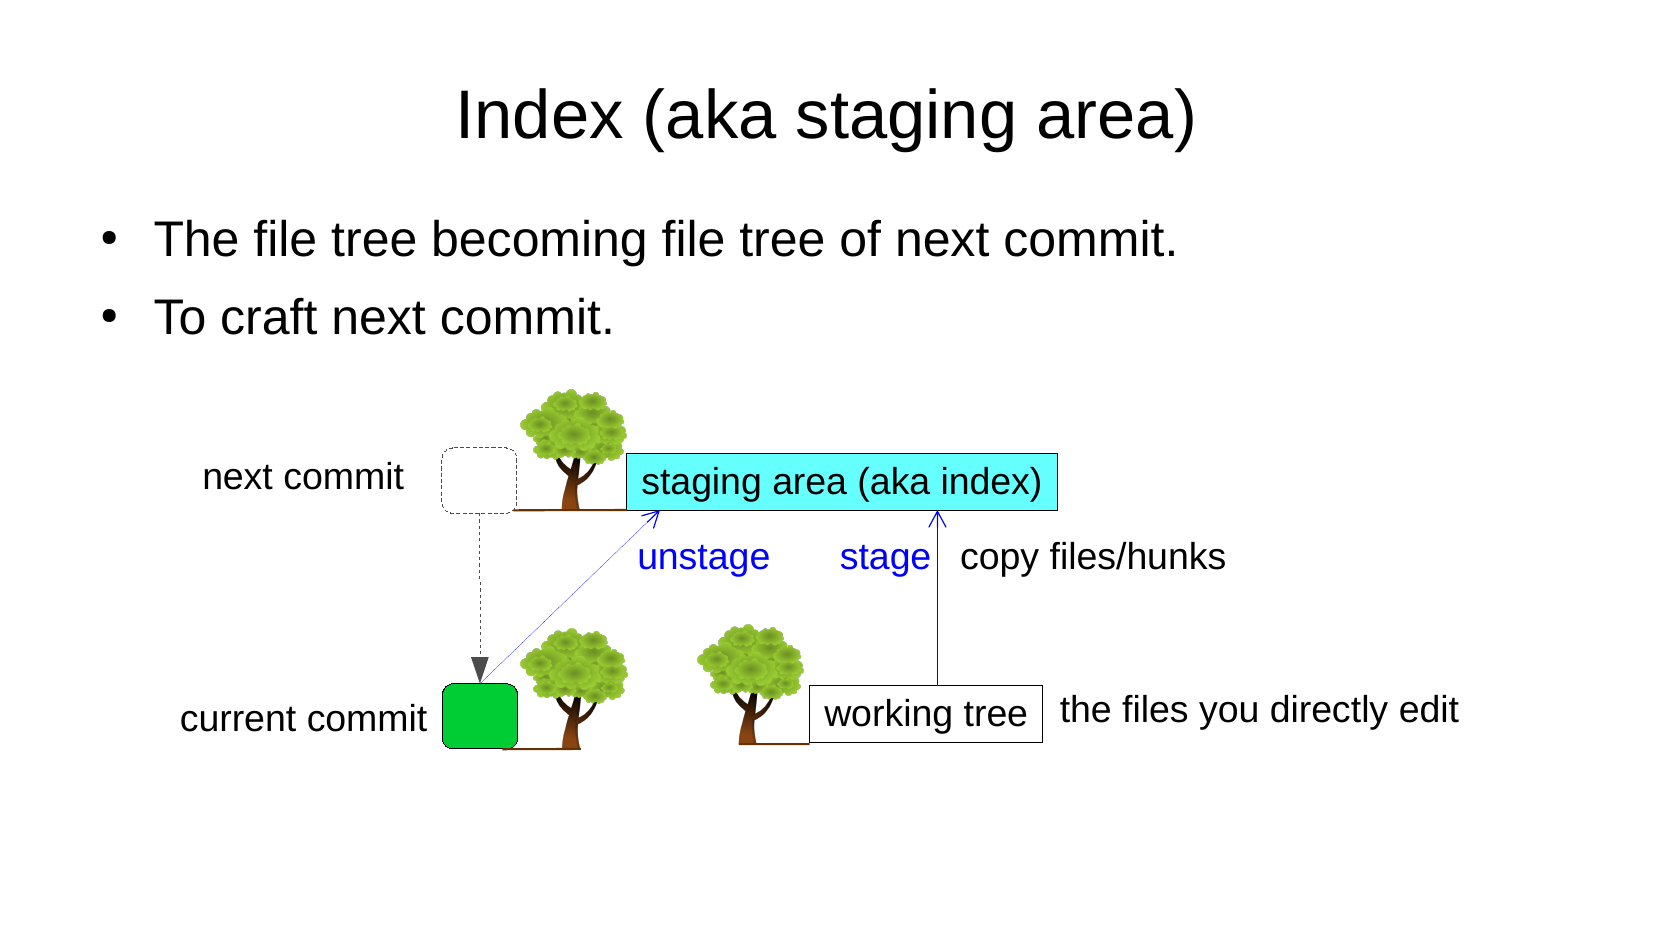

# Index (aka staging area)
The file tree becoming file tree of next commit.
To craft next commit.
next commit
staging area (aka index)
unstage
stage
copy files/hunks
the files you directly edit
working tree
current commit